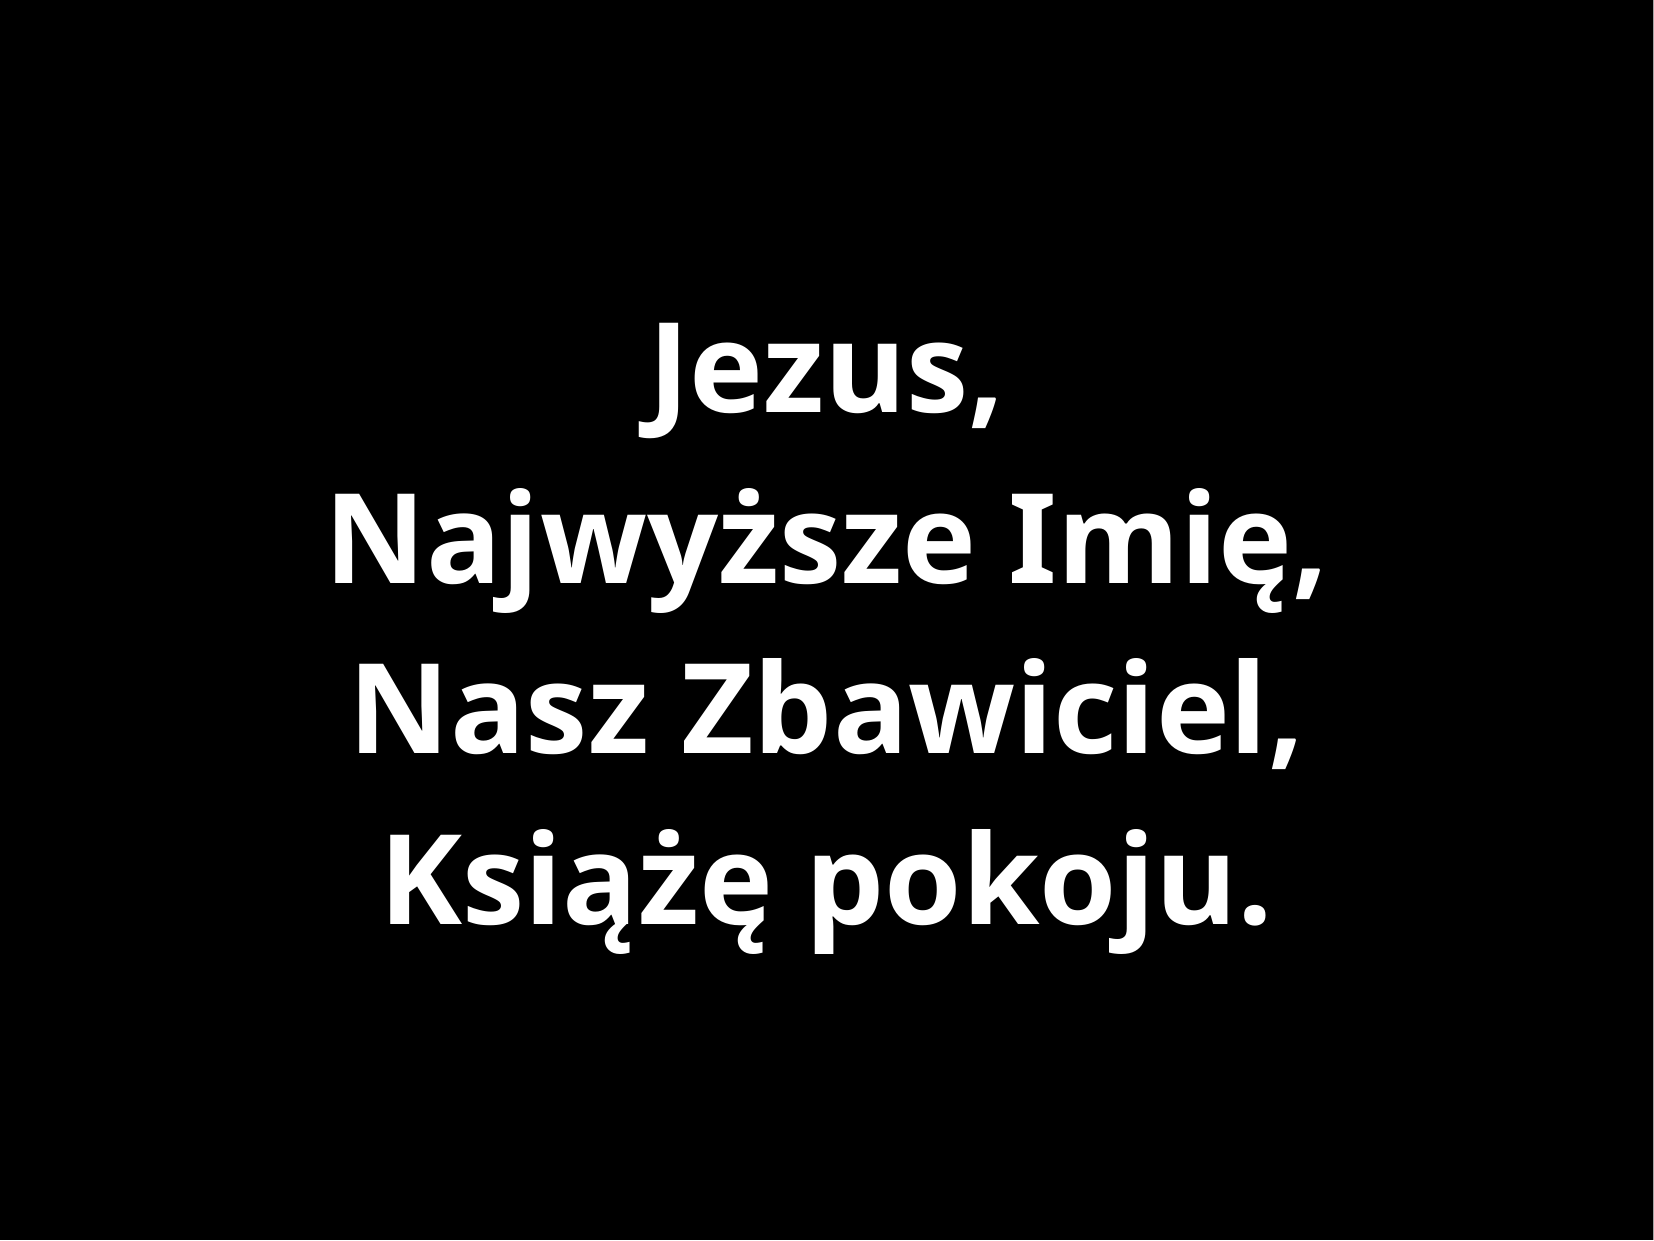

# Jezus,
Najwyższe Imię,
Nasz Zbawiciel,
Książę pokoju.